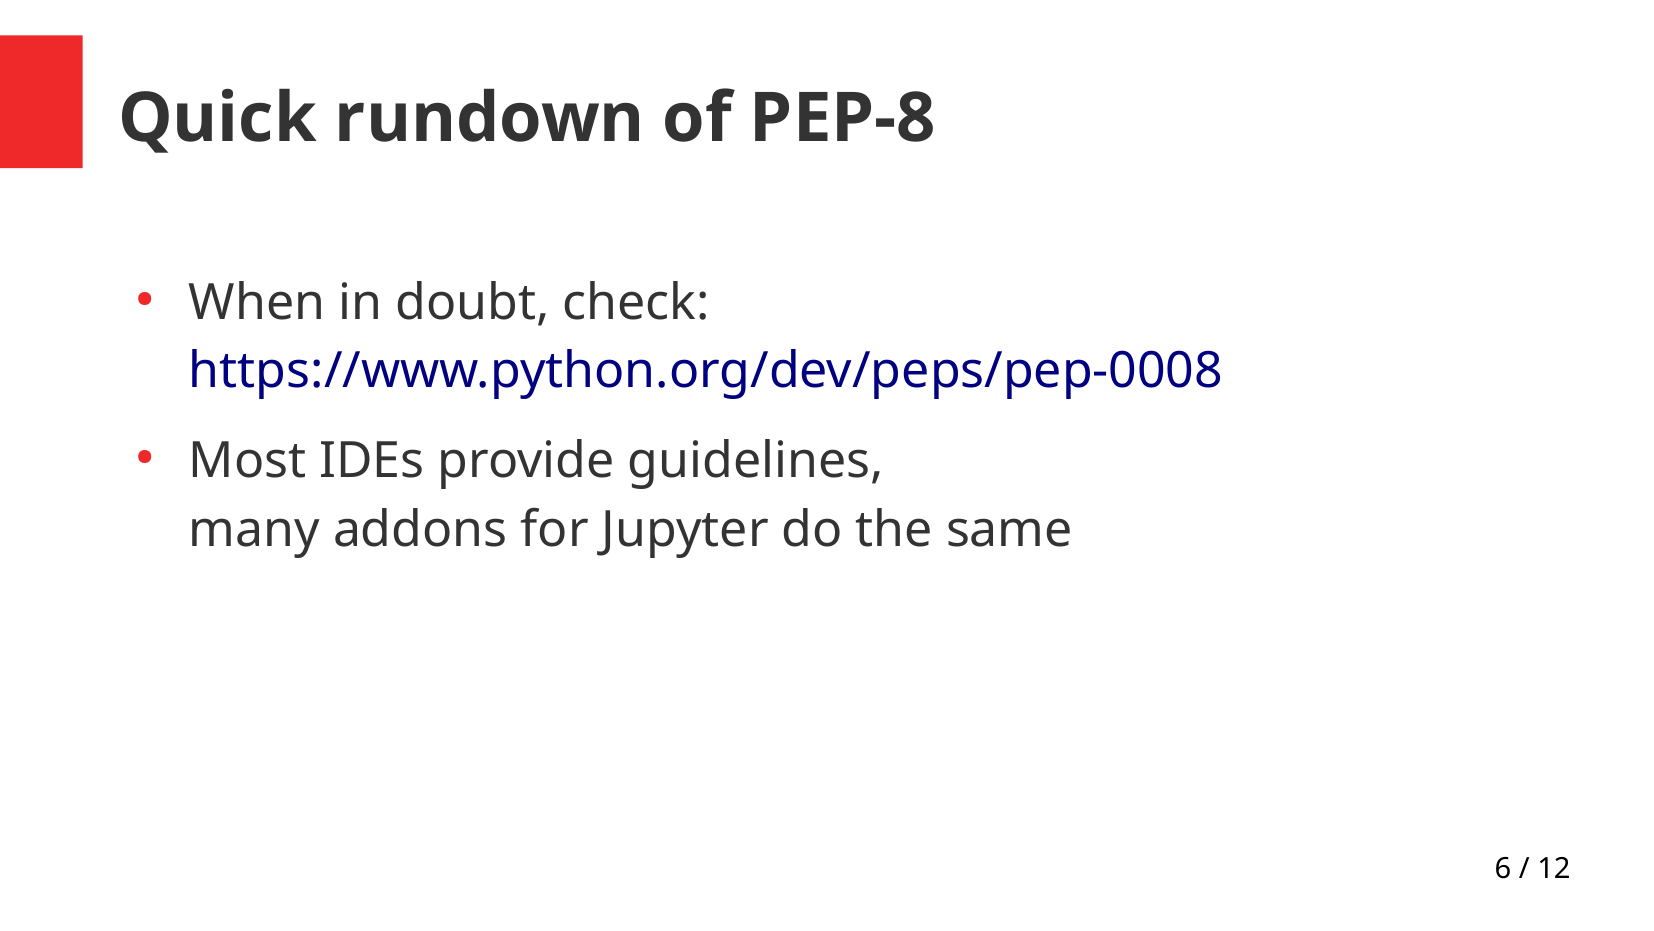

# Quick rundown of PEP-8
When in doubt, check: https://www.python.org/dev/peps/pep-0008
Most IDEs provide guidelines,
many addons for Jupyter do the same
6